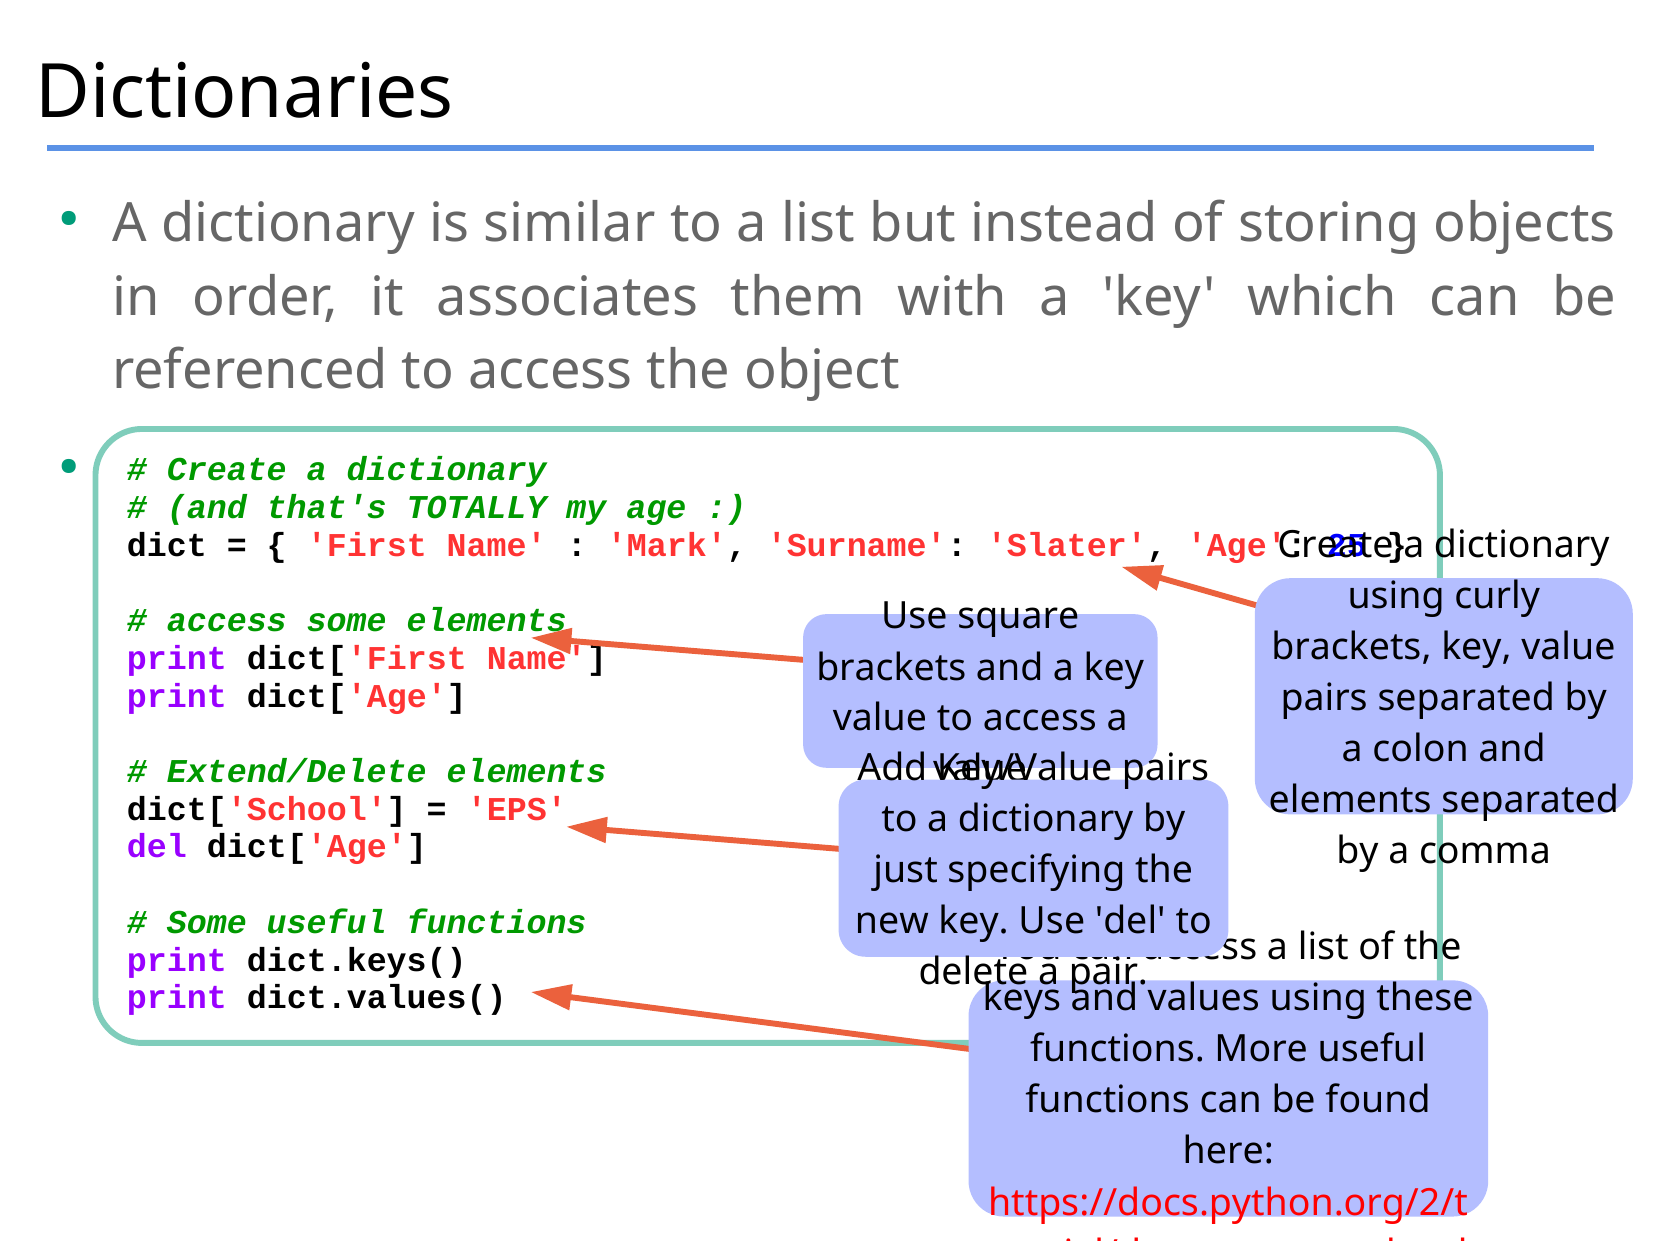

Dictionaries
# A dictionary is similar to a list but instead of storing objects in order, it associates them with a 'key' which can be referenced to access the object
As with lists, anything can be stored as value or key
# Create a dictionary # (and that's TOTALLY my age :) dict = { 'First Name' : 'Mark', 'Surname': 'Slater', 'Age': 25 } # access some elements print dict['First Name'] print dict['Age'] # Extend/Delete elements dict['School'] = 'EPS' del dict['Age'] # Some useful functions print dict.keys() print dict.values()
Create a dictionary using curly brackets, key, value pairs separated by a colon and elements separated by a comma
Use square brackets and a key value to access a value
Add Key/Value pairs to a dictionary by just specifying the new key. Use 'del' to delete a pair.
You can access a list of the keys and values using these functions. More useful functions can be found here: https://docs.python.org/2/tutorial/datastructures.html